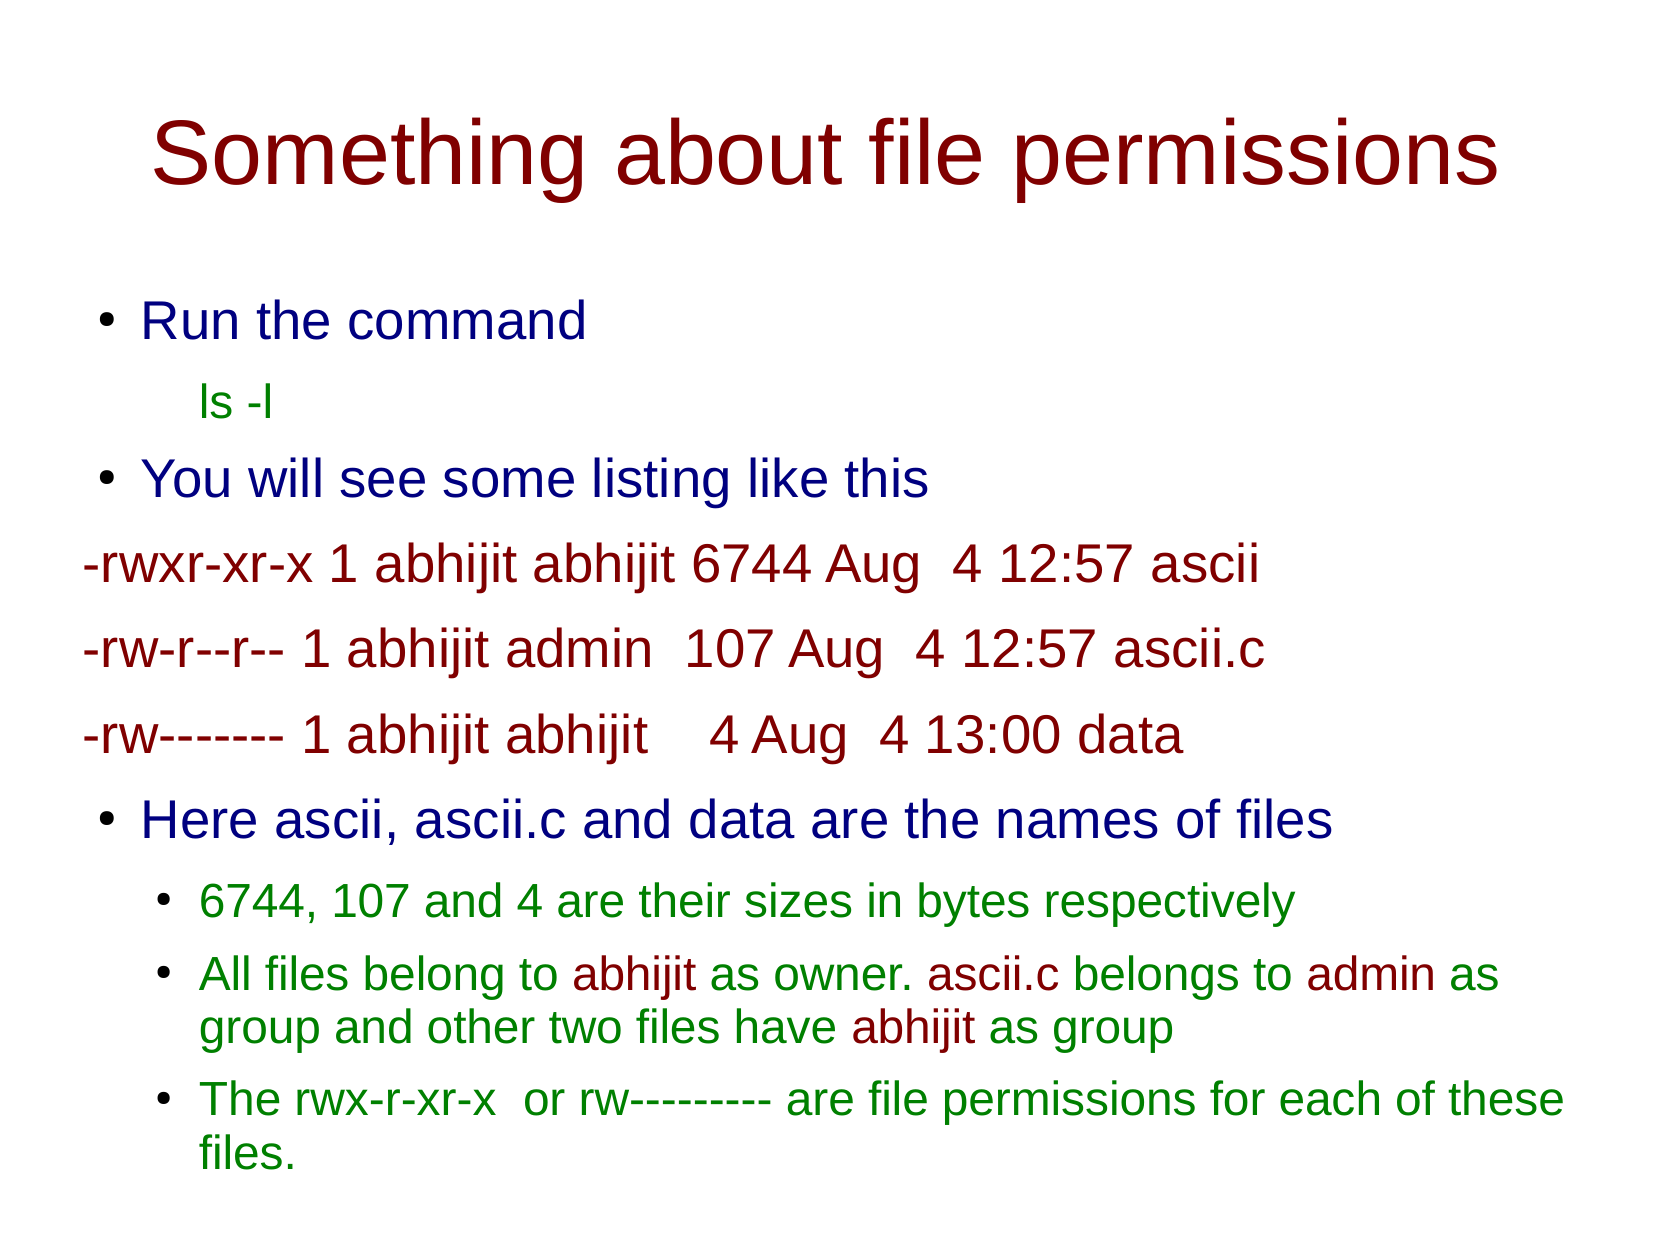

# Something about file permissions
Run the command
ls -l
You will see some listing like this
-rwxr-xr-x 1 abhijit abhijit 6744 Aug 4 12:57 ascii
-rw-r--r-- 1 abhijit admin 107 Aug 4 12:57 ascii.c
-rw------- 1 abhijit abhijit 4 Aug 4 13:00 data
Here ascii, ascii.c and data are the names of files
6744, 107 and 4 are their sizes in bytes respectively
All files belong to abhijit as owner. ascii.c belongs to admin as group and other two files have abhijit as group
The rwx-r-xr-x or rw--------- are file permissions for each of these files.